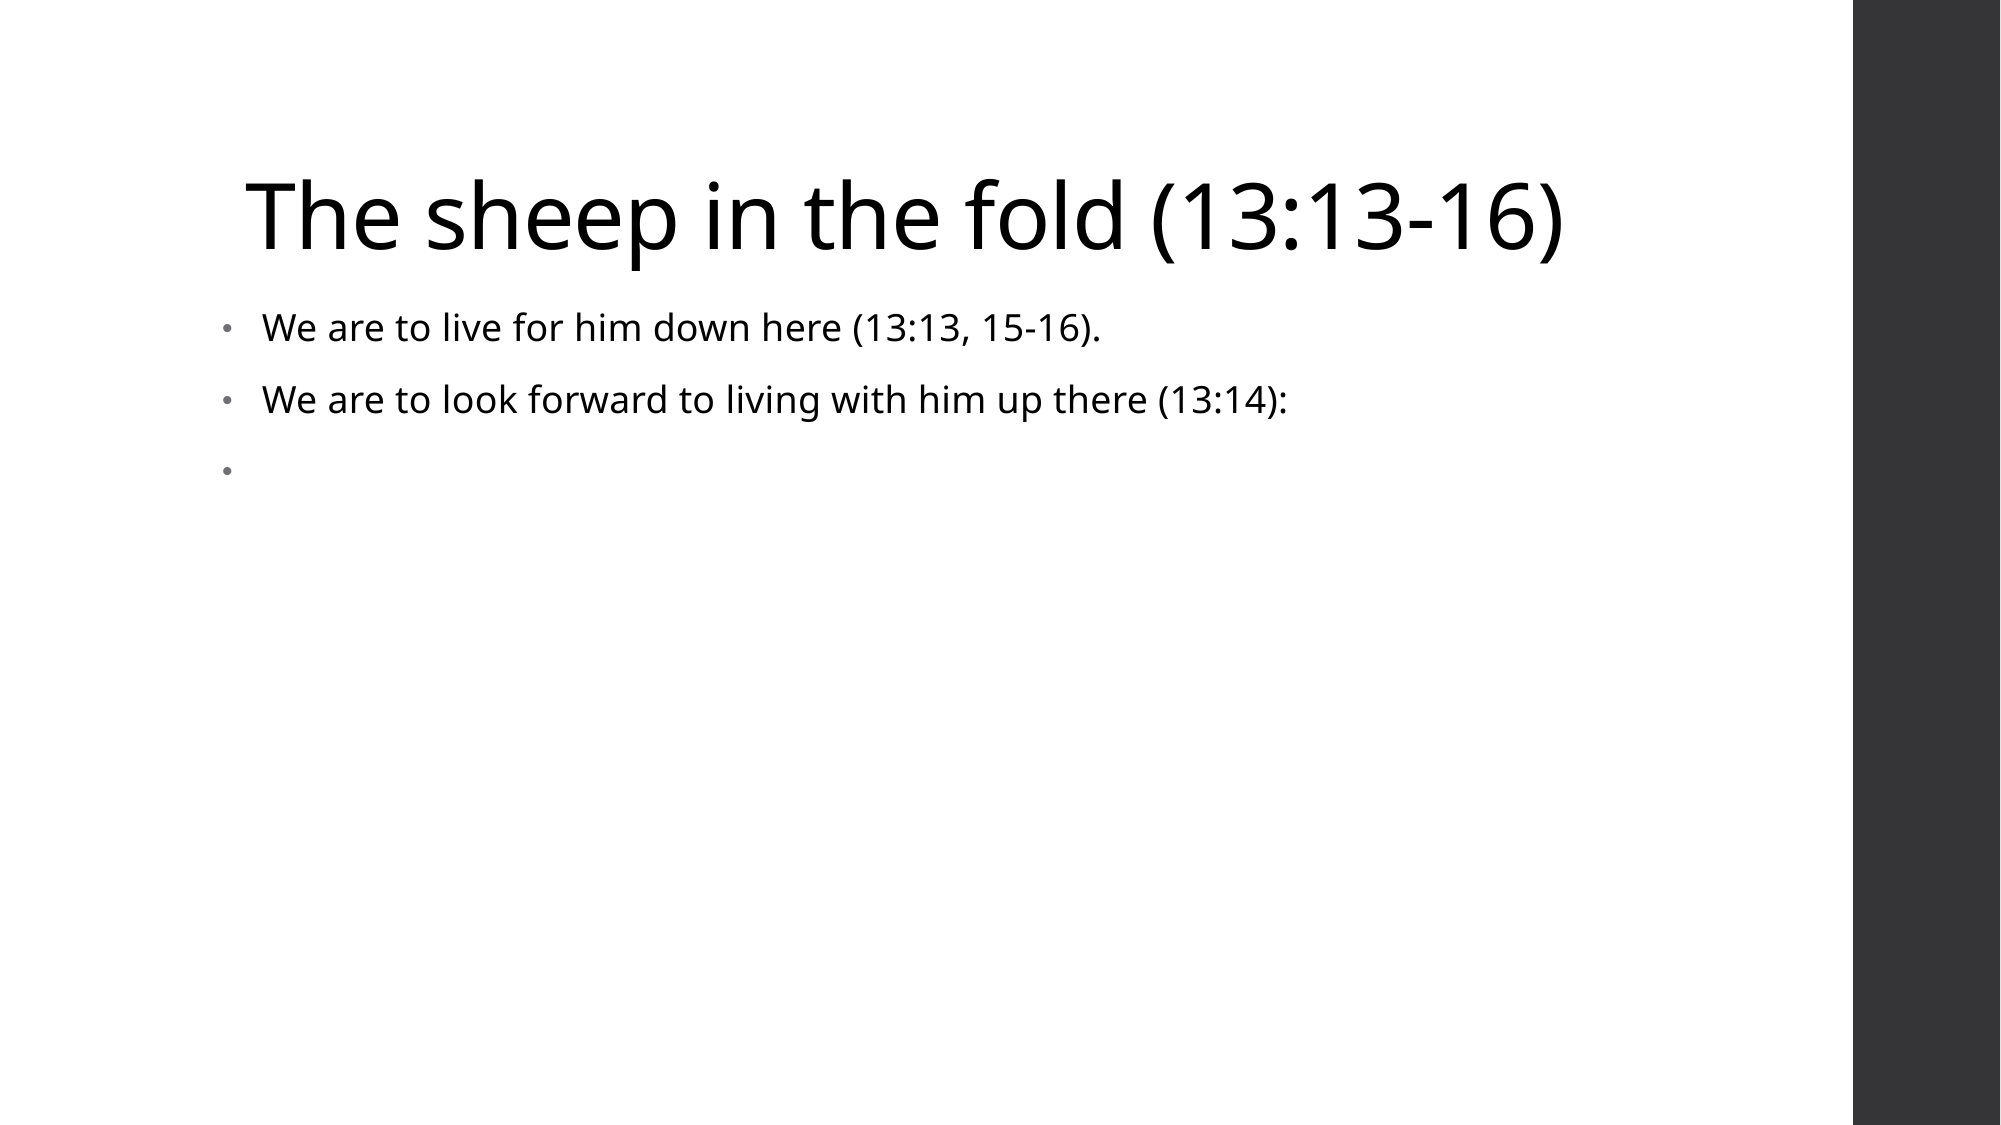

# The sheep in the fold (13:13-16)
 We are to live for him down here (13:13, 15-16).
 We are to look forward to living with him up there (13:14):